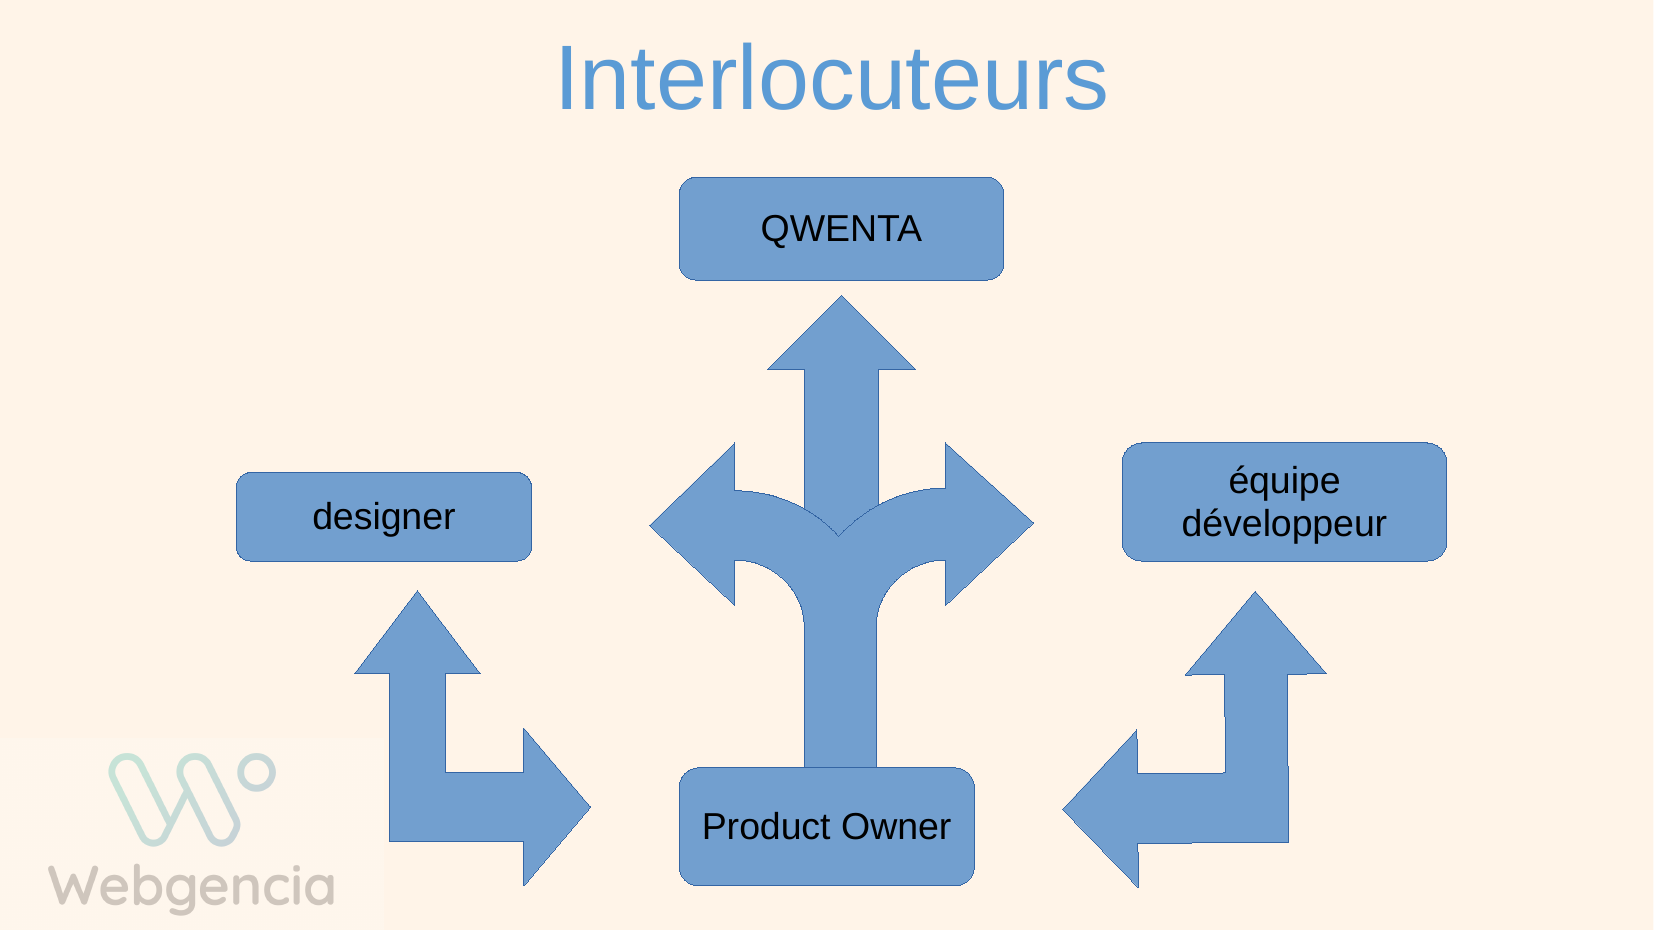

# Interlocuteurs
QWENTA
équipe développeur
designer
Product Owner